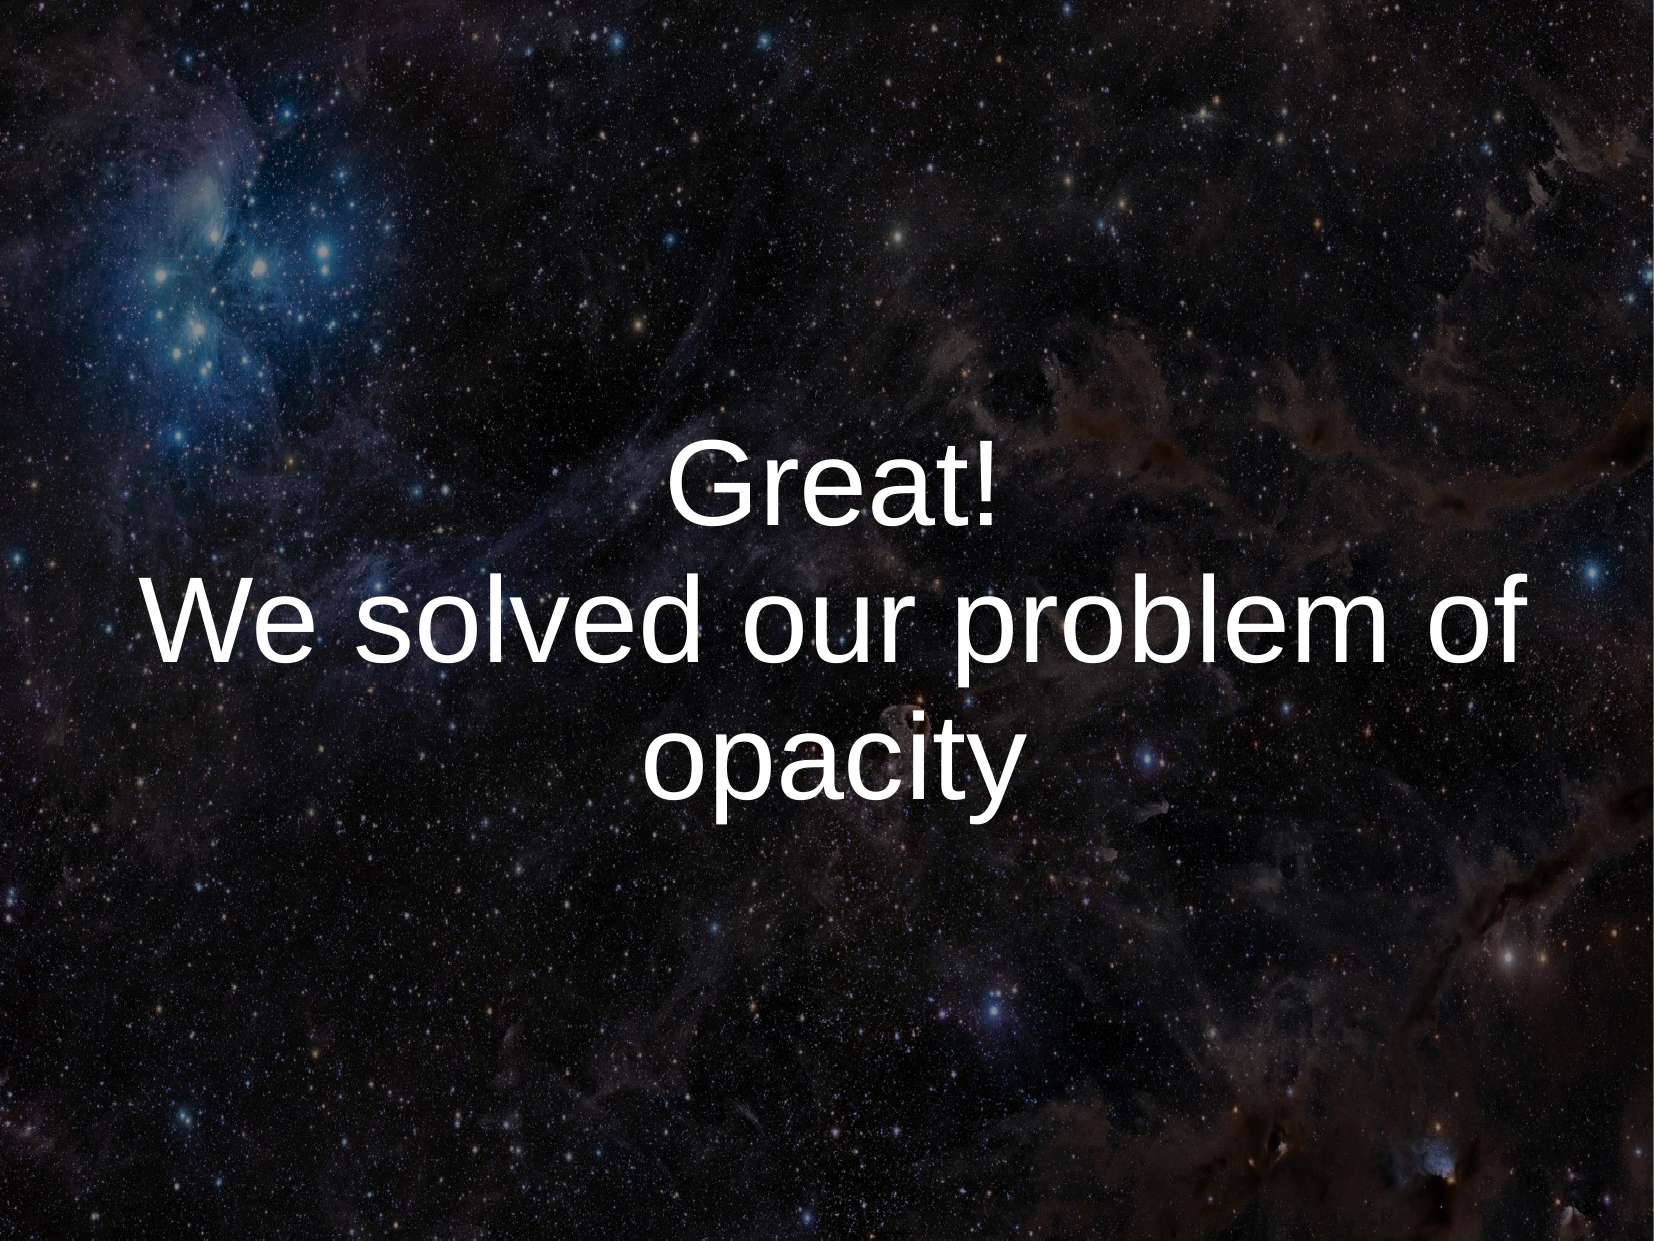

# Great! We solved our problem of opacity